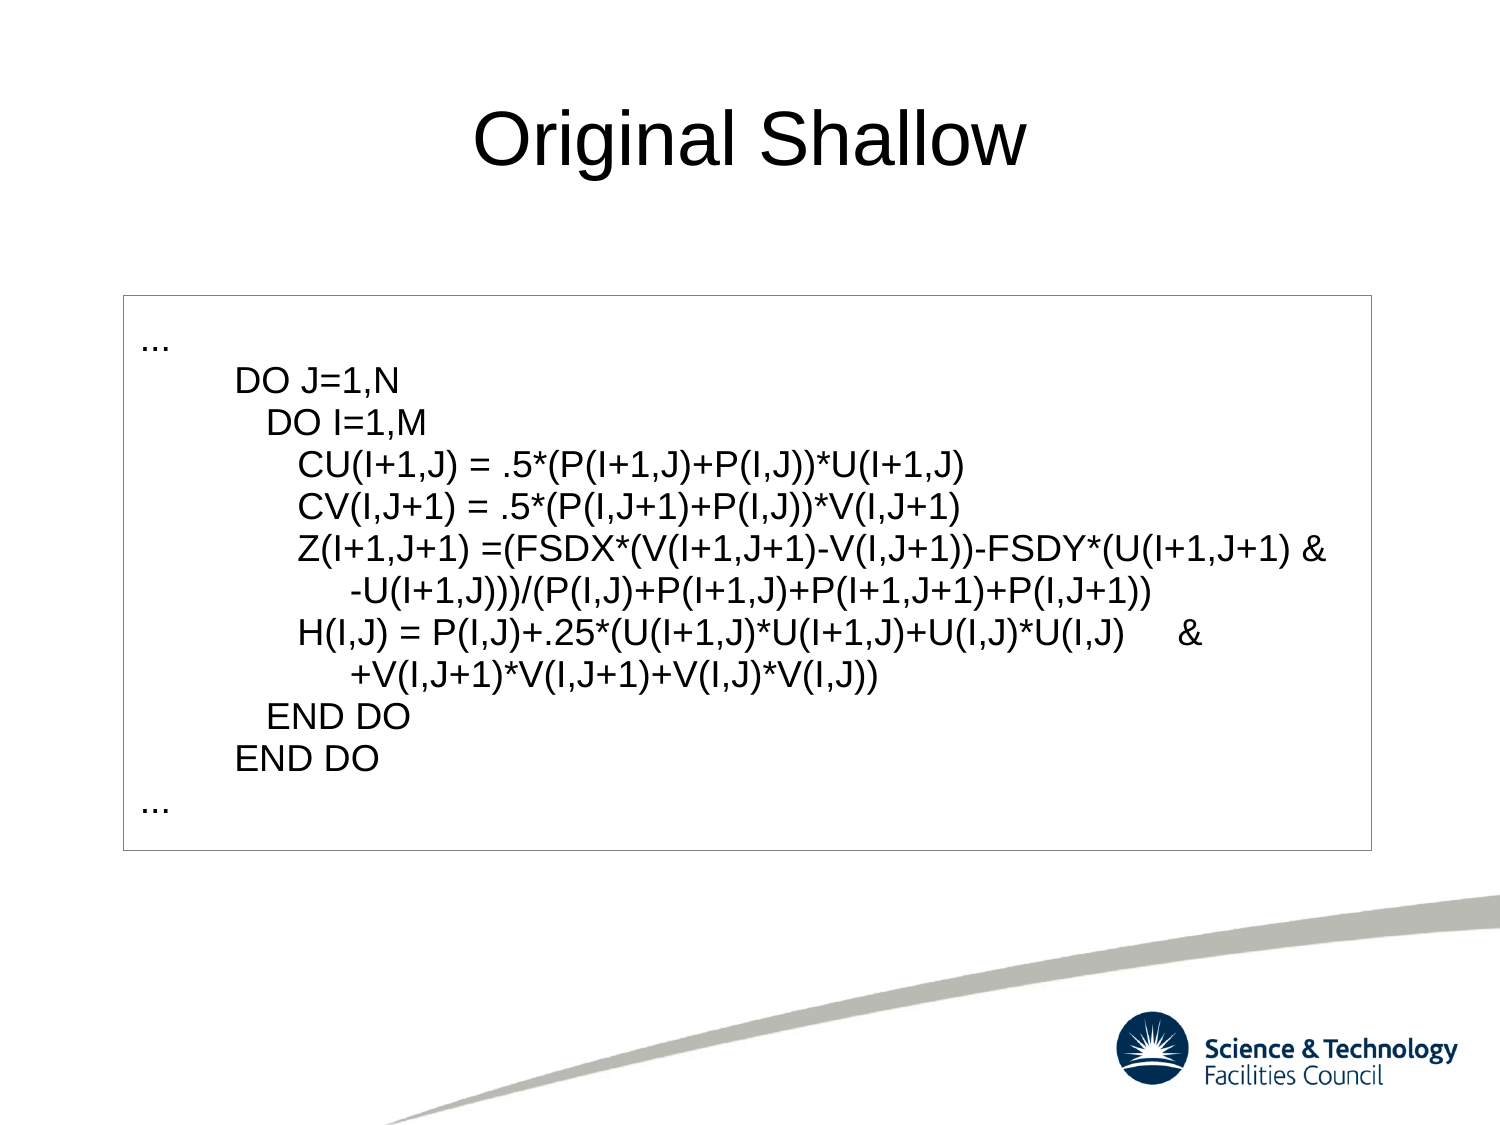

# Original Shallow
...
 DO J=1,N
 DO I=1,M
 CU(I+1,J) = .5*(P(I+1,J)+P(I,J))*U(I+1,J)
 CV(I,J+1) = .5*(P(I,J+1)+P(I,J))*V(I,J+1)
 Z(I+1,J+1) =(FSDX*(V(I+1,J+1)-V(I,J+1))-FSDY*(U(I+1,J+1) &
 -U(I+1,J)))/(P(I,J)+P(I+1,J)+P(I+1,J+1)+P(I,J+1))
 H(I,J) = P(I,J)+.25*(U(I+1,J)*U(I+1,J)+U(I,J)*U(I,J) &
 +V(I,J+1)*V(I,J+1)+V(I,J)*V(I,J))
 END DO
 END DO
...